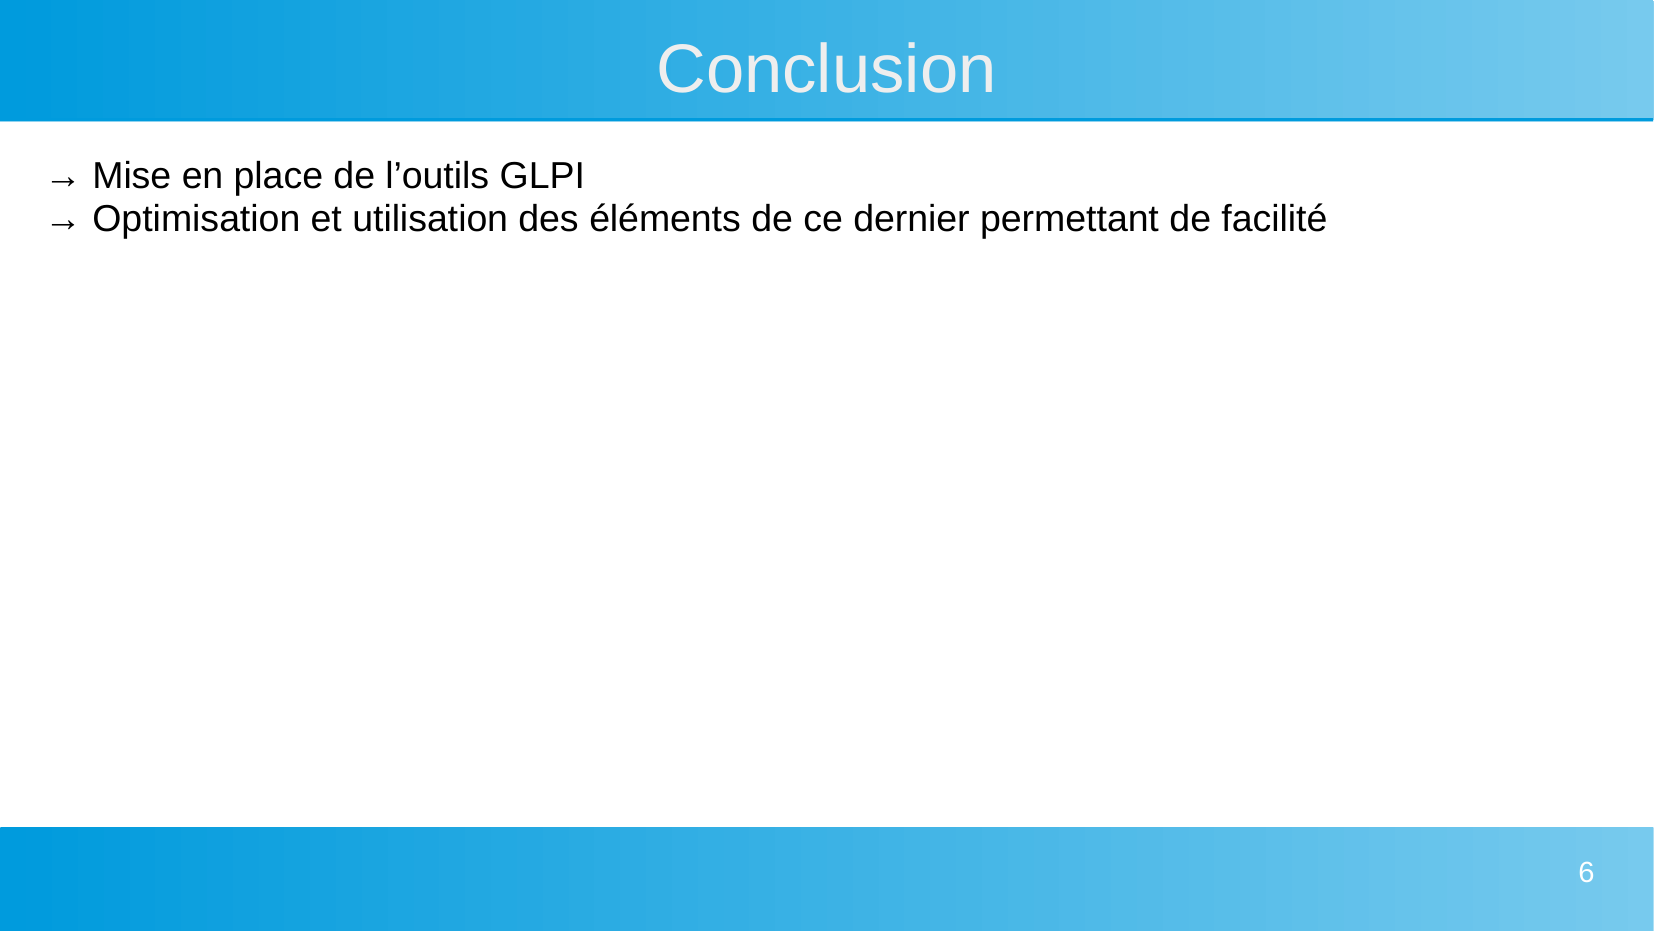

# Conclusion
→ Mise en place de l’outils GLPI
→ Optimisation et utilisation des éléments de ce dernier permettant de facilité
6